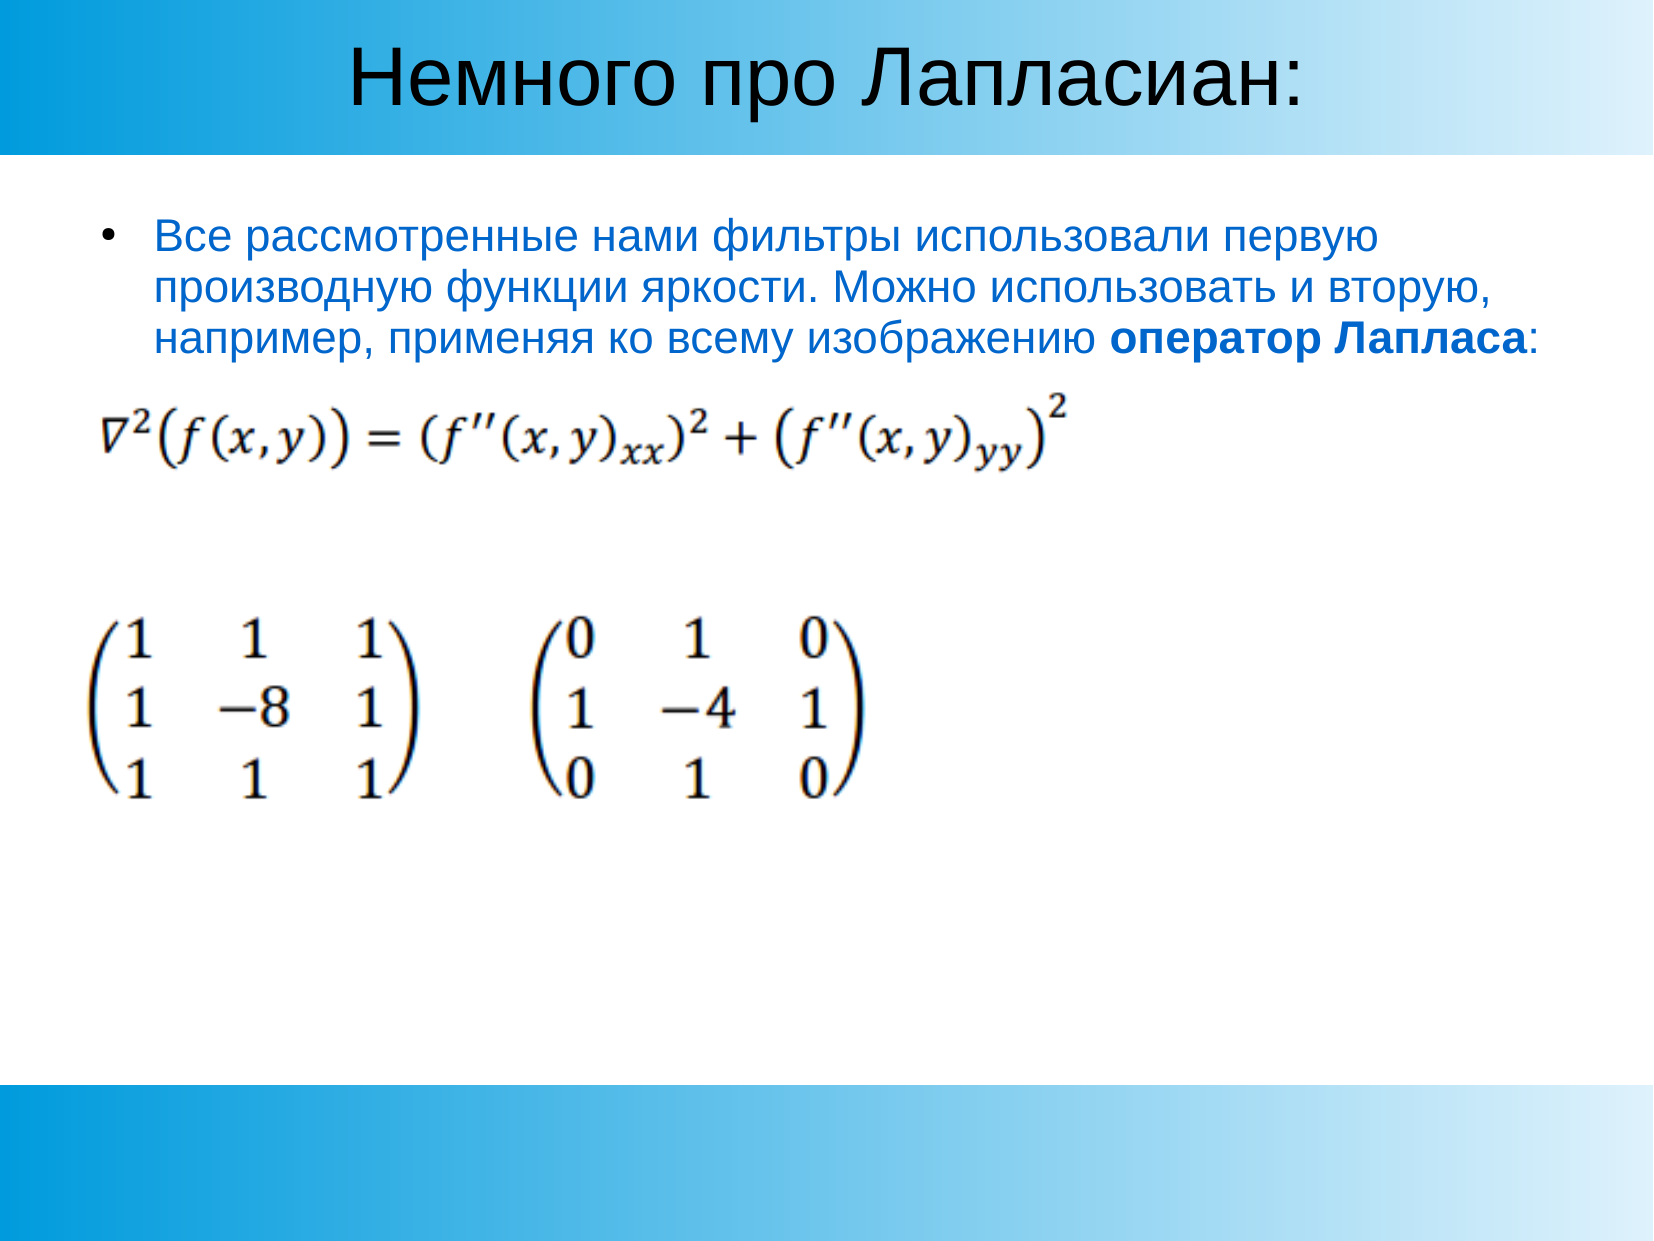

# Немного про Лапласиан:
Все рассмотренные нами фильтры использовали первую производную функции яркости. Можно использовать и вторую, например, применяя ко всему изображению оператор Лапласа: